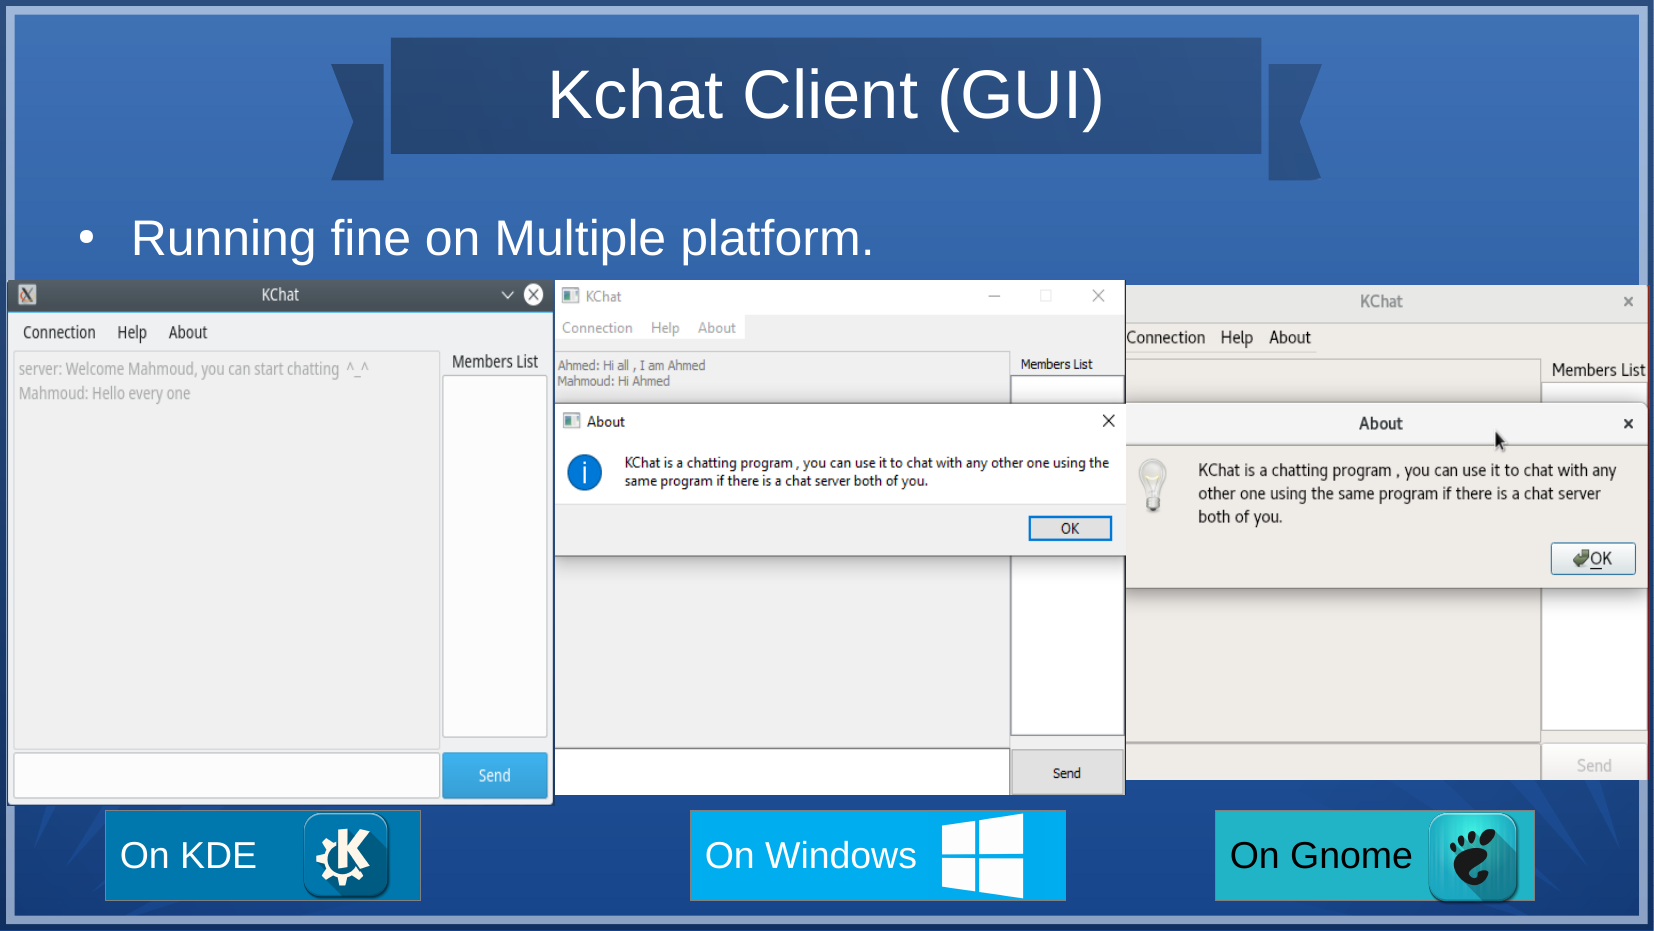

# Kchat Client (GUI)
Running fine on Multiple platform.
On KDE
On Windows
On Gnome